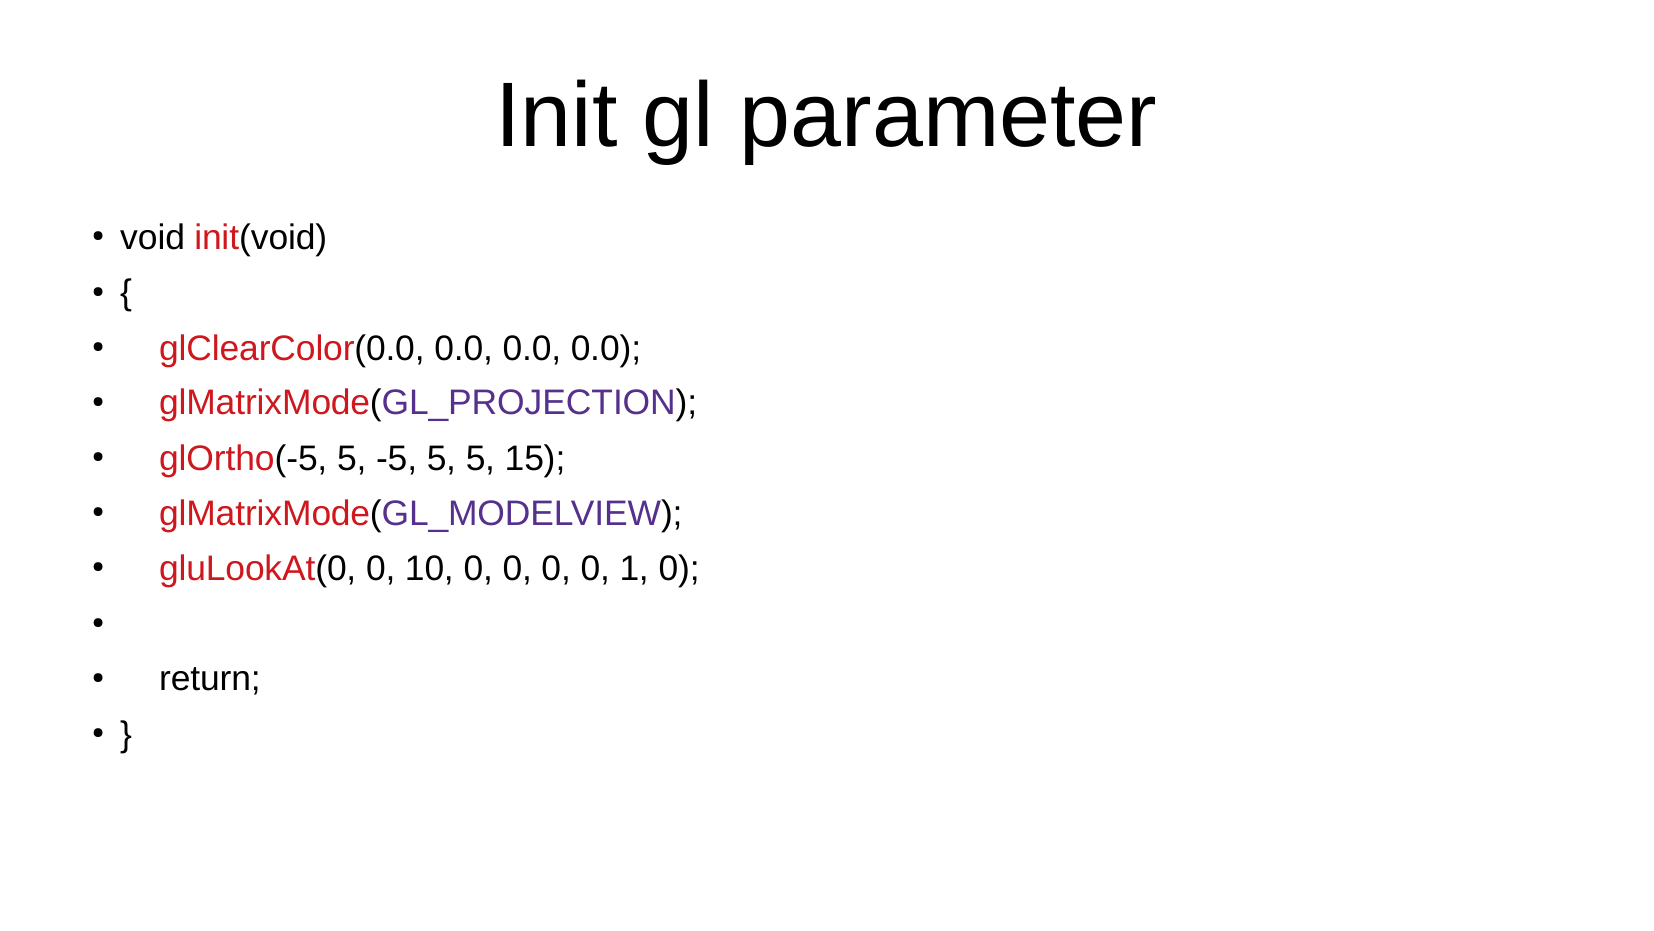

# Init gl parameter
void init(void)
{
 glClearColor(0.0, 0.0, 0.0, 0.0);
 glMatrixMode(GL_PROJECTION);
 glOrtho(-5, 5, -5, 5, 5, 15);
 glMatrixMode(GL_MODELVIEW);
 gluLookAt(0, 0, 10, 0, 0, 0, 0, 1, 0);
 return;
}